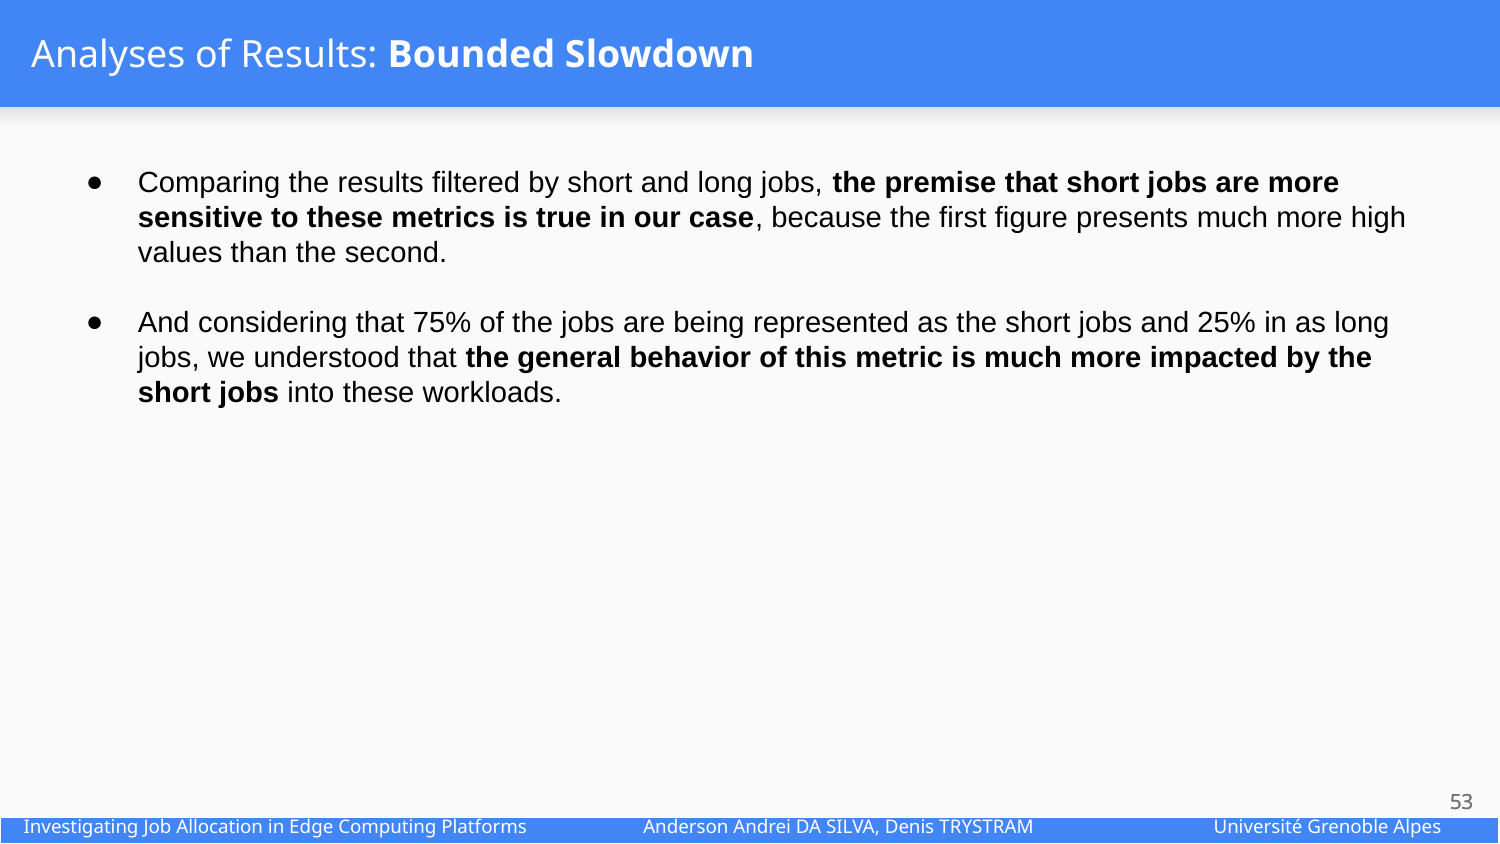

# Analyses of Results: Bounded Slowdown
Comparing the results filtered by short and long jobs, the premise that short jobs are more sensitive to these metrics is true in our case, because the first figure presents much more high values than the second.
And considering that 75% of the jobs are being represented as the short jobs and 25% in as long jobs, we understood that the general behavior of this metric is much more impacted by the short jobs into these workloads.
Investigating Job Allocation in Edge Computing Platforms
Anderson Andrei DA SILVA, Denis TRYSTRAM
Université Grenoble Alpes